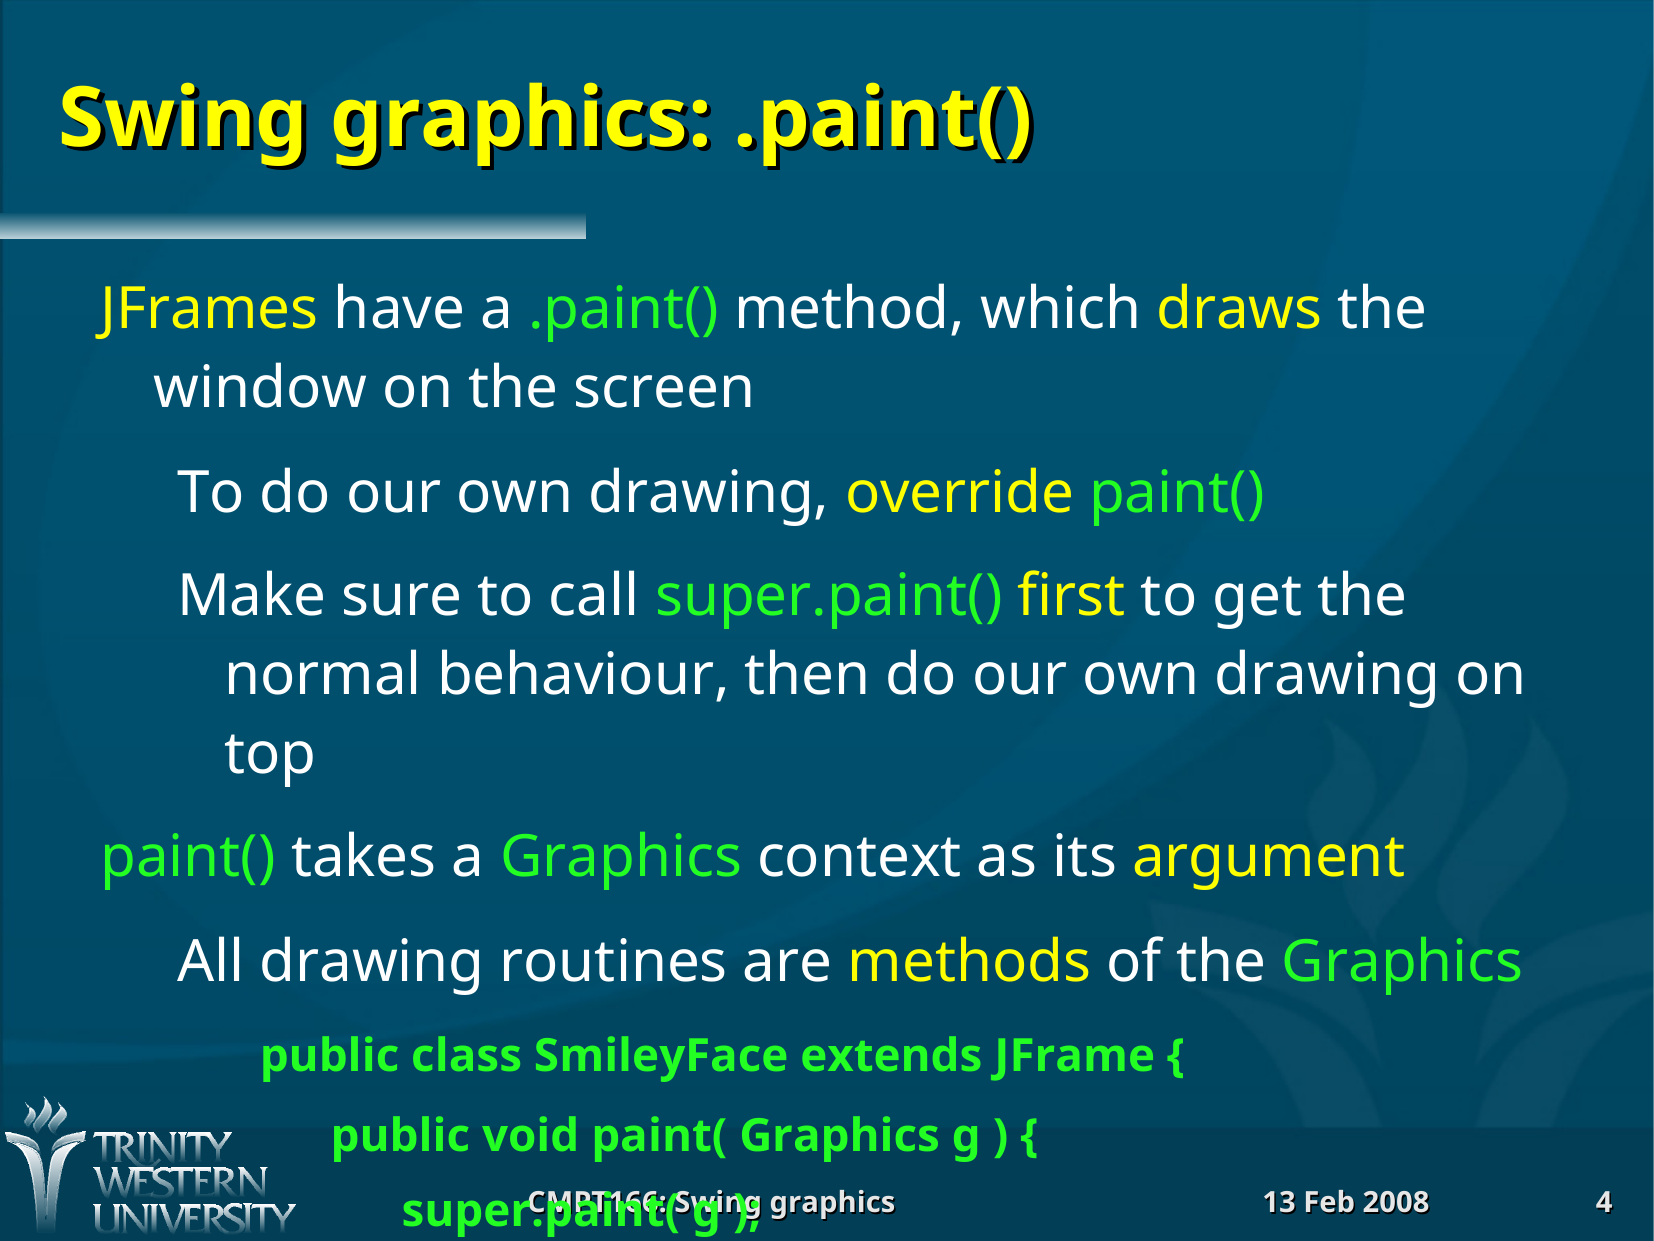

# Swing graphics: .paint()
JFrames have a .paint() method, which draws the window on the screen
To do our own drawing, override paint()
Make sure to call super.paint() first to get the normal behaviour, then do our own drawing on top
paint() takes a Graphics context as its argument
All drawing routines are methods of the Graphics
public class SmileyFace extends JFrame {
public void paint( Graphics g ) {
super.paint( g );
g.drawOval( .... );
CMPT166: Swing graphics
13 Feb 2008
4